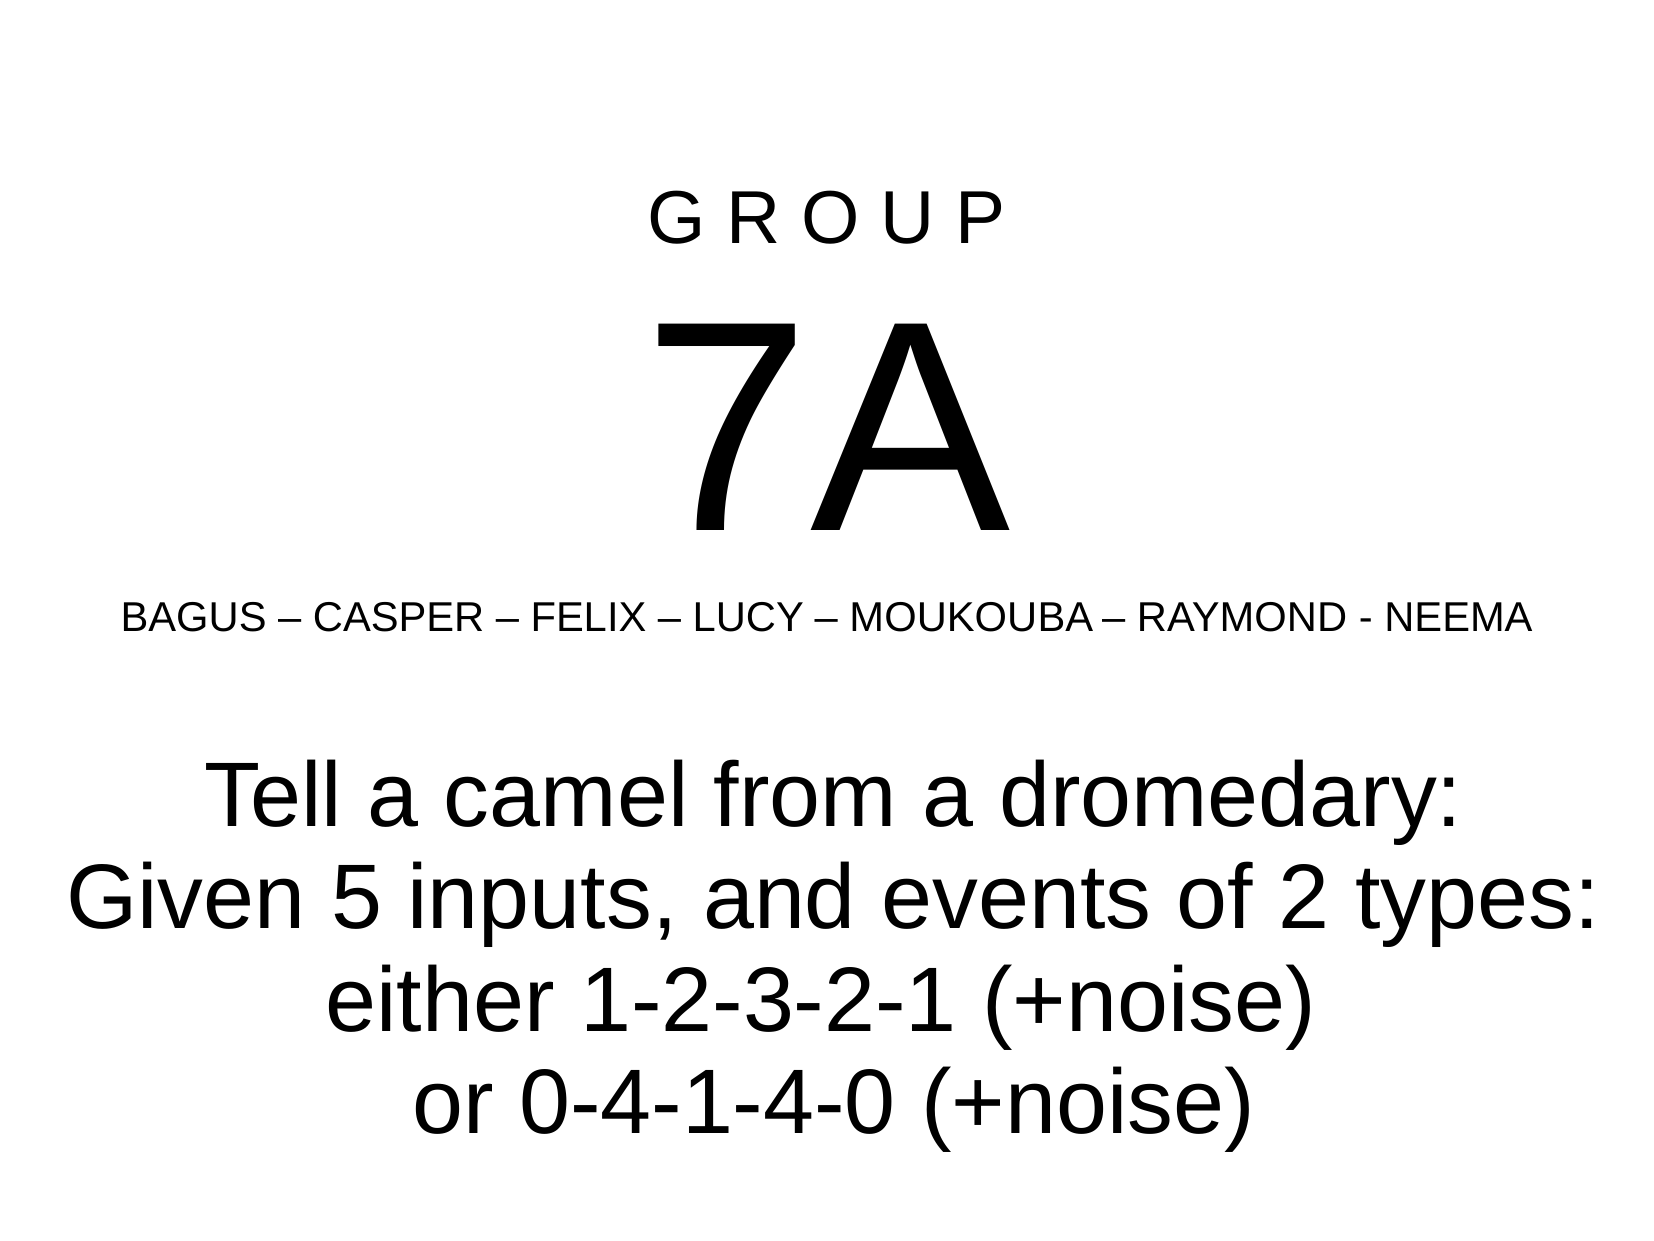

G R O U P
7A
BAGUS – CASPER – FELIX – LUCY – MOUKOUBA – RAYMOND - NEEMA
# Tell a camel from a dromedary: Given 5 inputs, and events of 2 types: either 1-2-3-2-1 (+noise) or 0-4-1-4-0 (+noise)